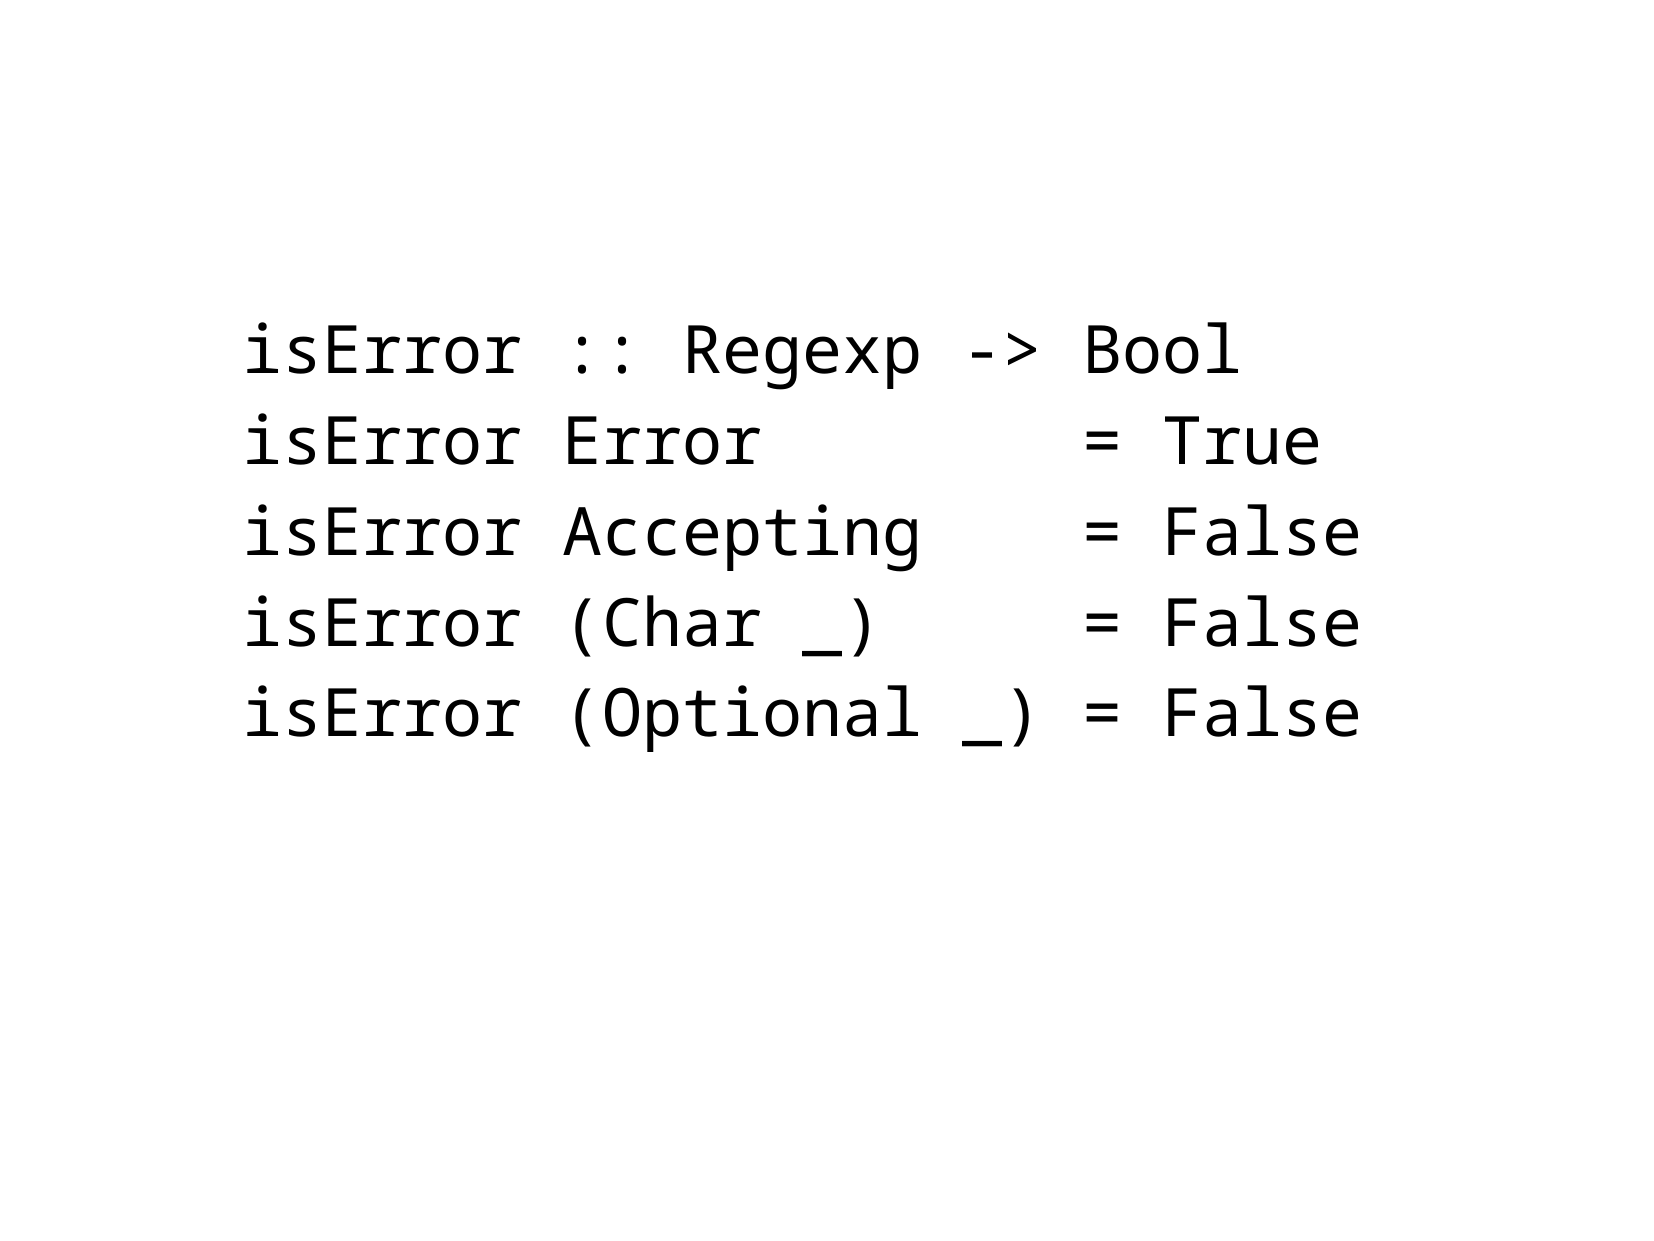

# isError :: Regexp -> Bool
 isError Error = True
 isError Accepting = False
 isError (Char _) = False
 isError (Optional _) = False